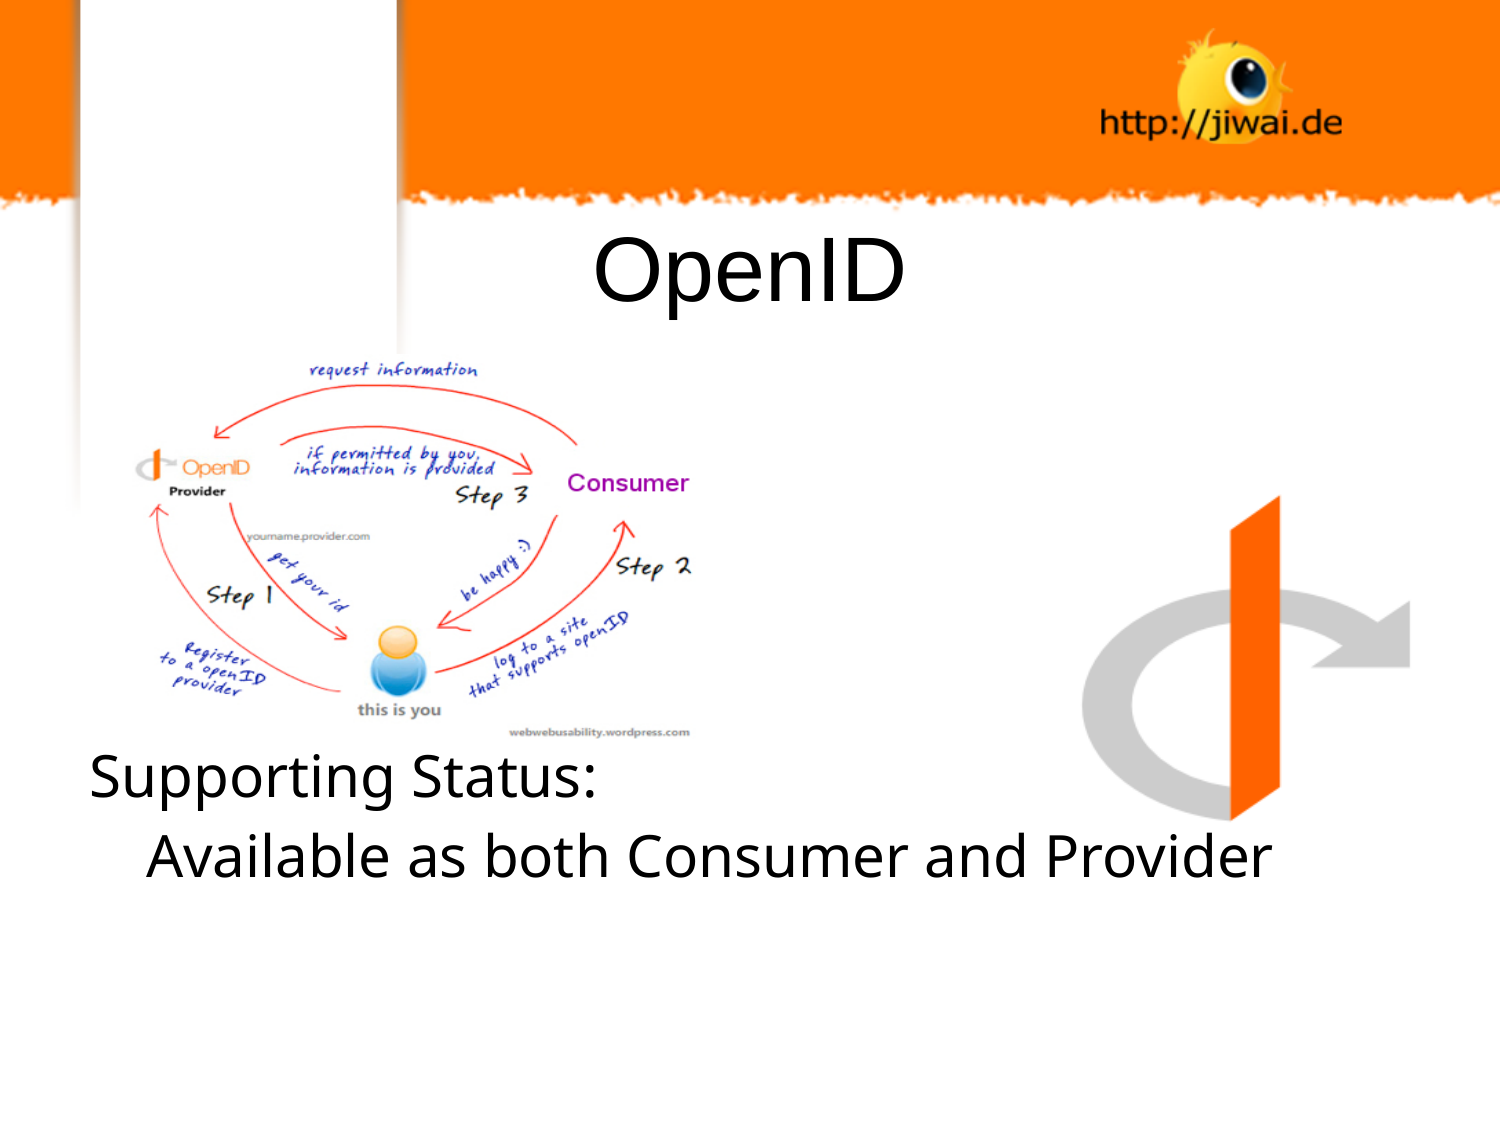

# OpenID
Supporting Status:
Available as both Consumer and Provider